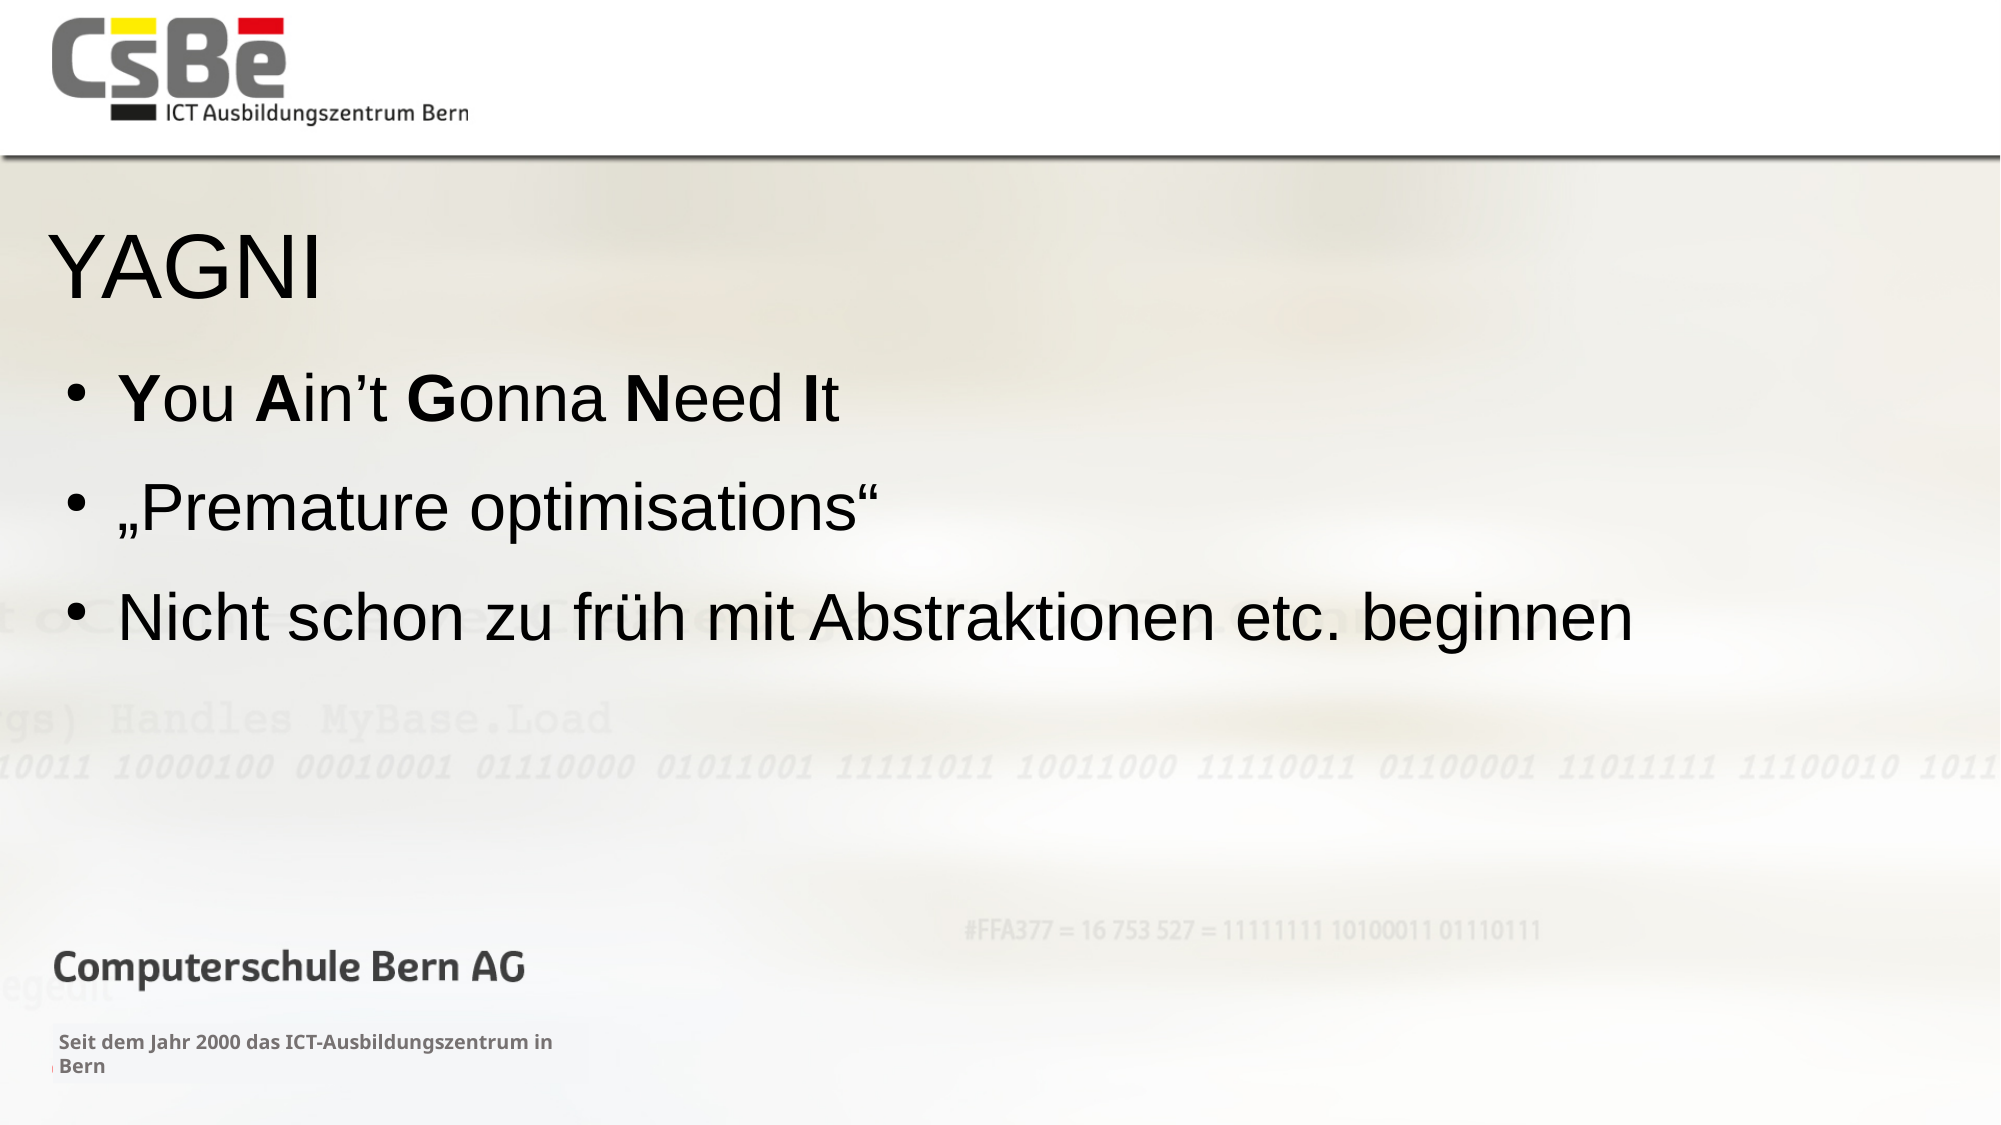

YAGNI
# You Ain’t Gonna Need It
„Premature optimisations“
Nicht schon zu früh mit Abstraktionen etc. beginnen